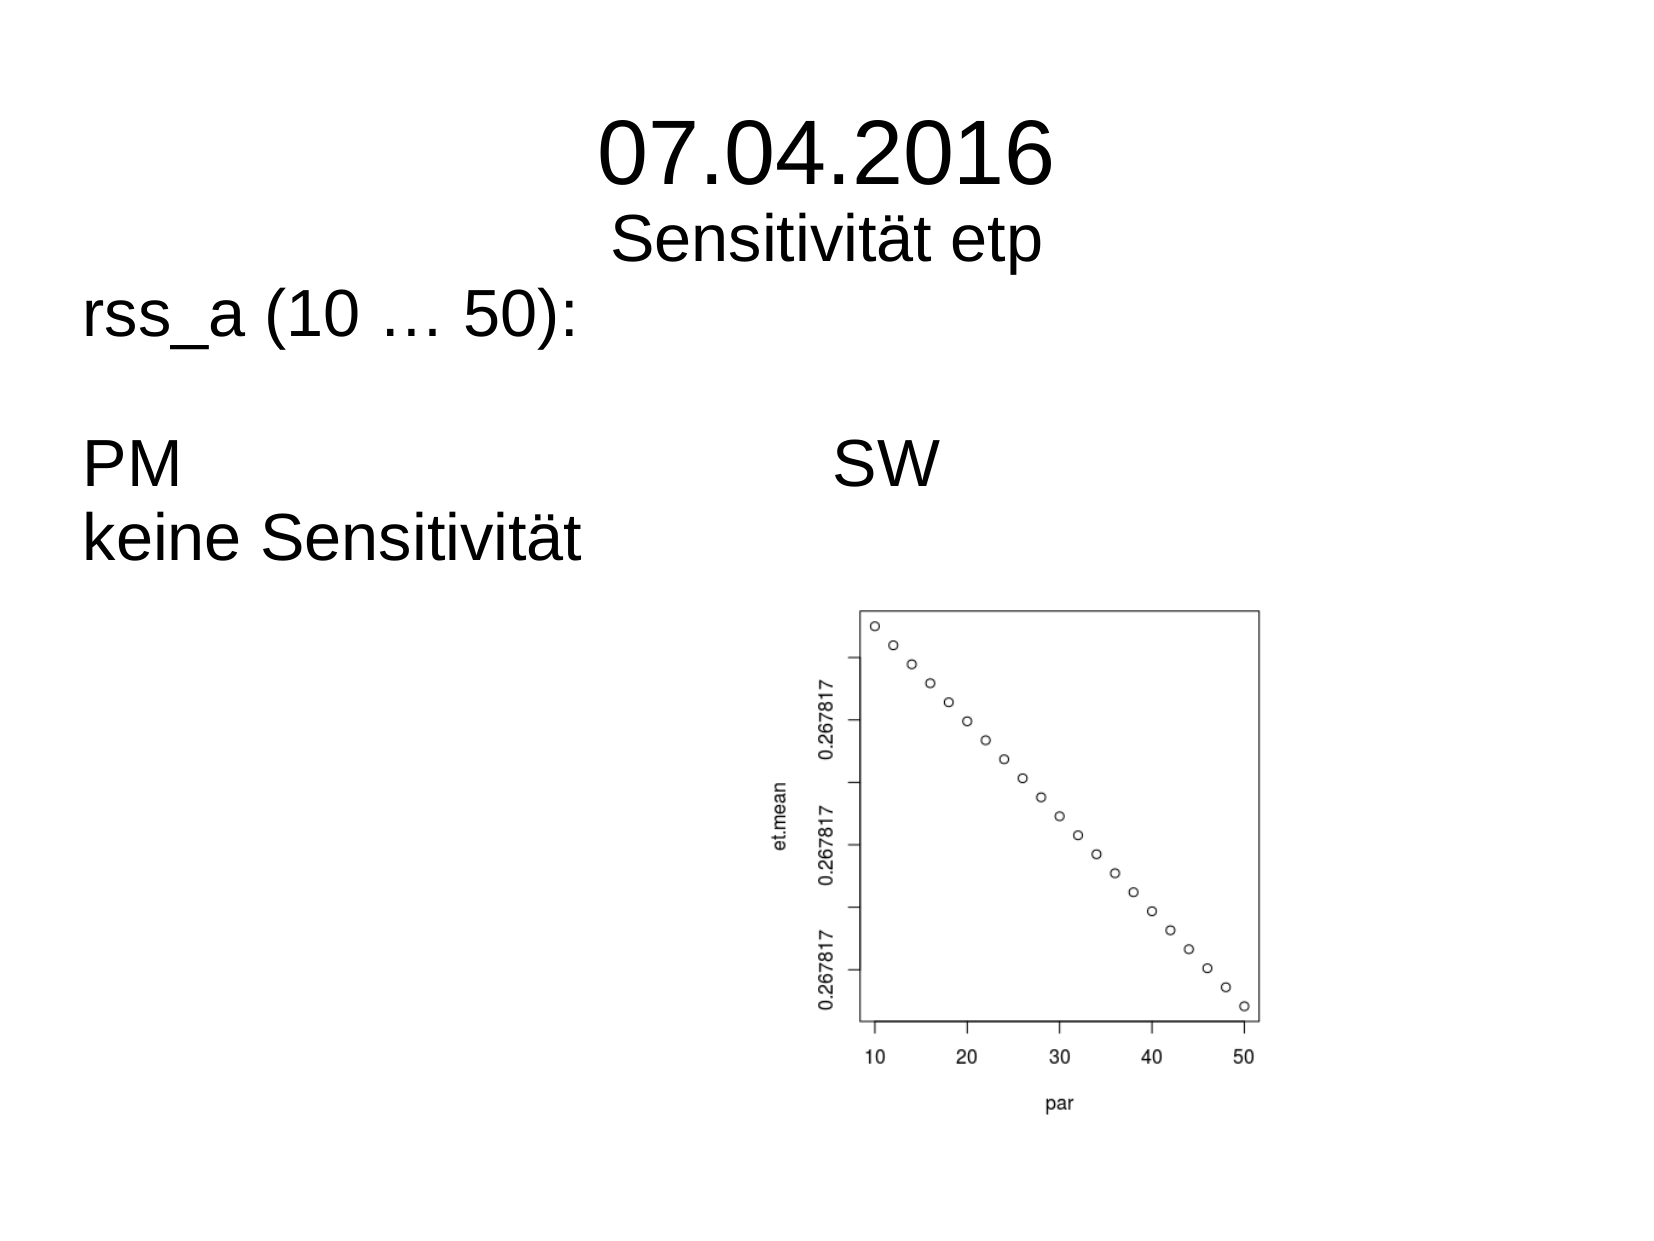

# 07.04.2016
Sensitivität etp
rss_a (10 … 50):
PM									SW
keine Sensitivität